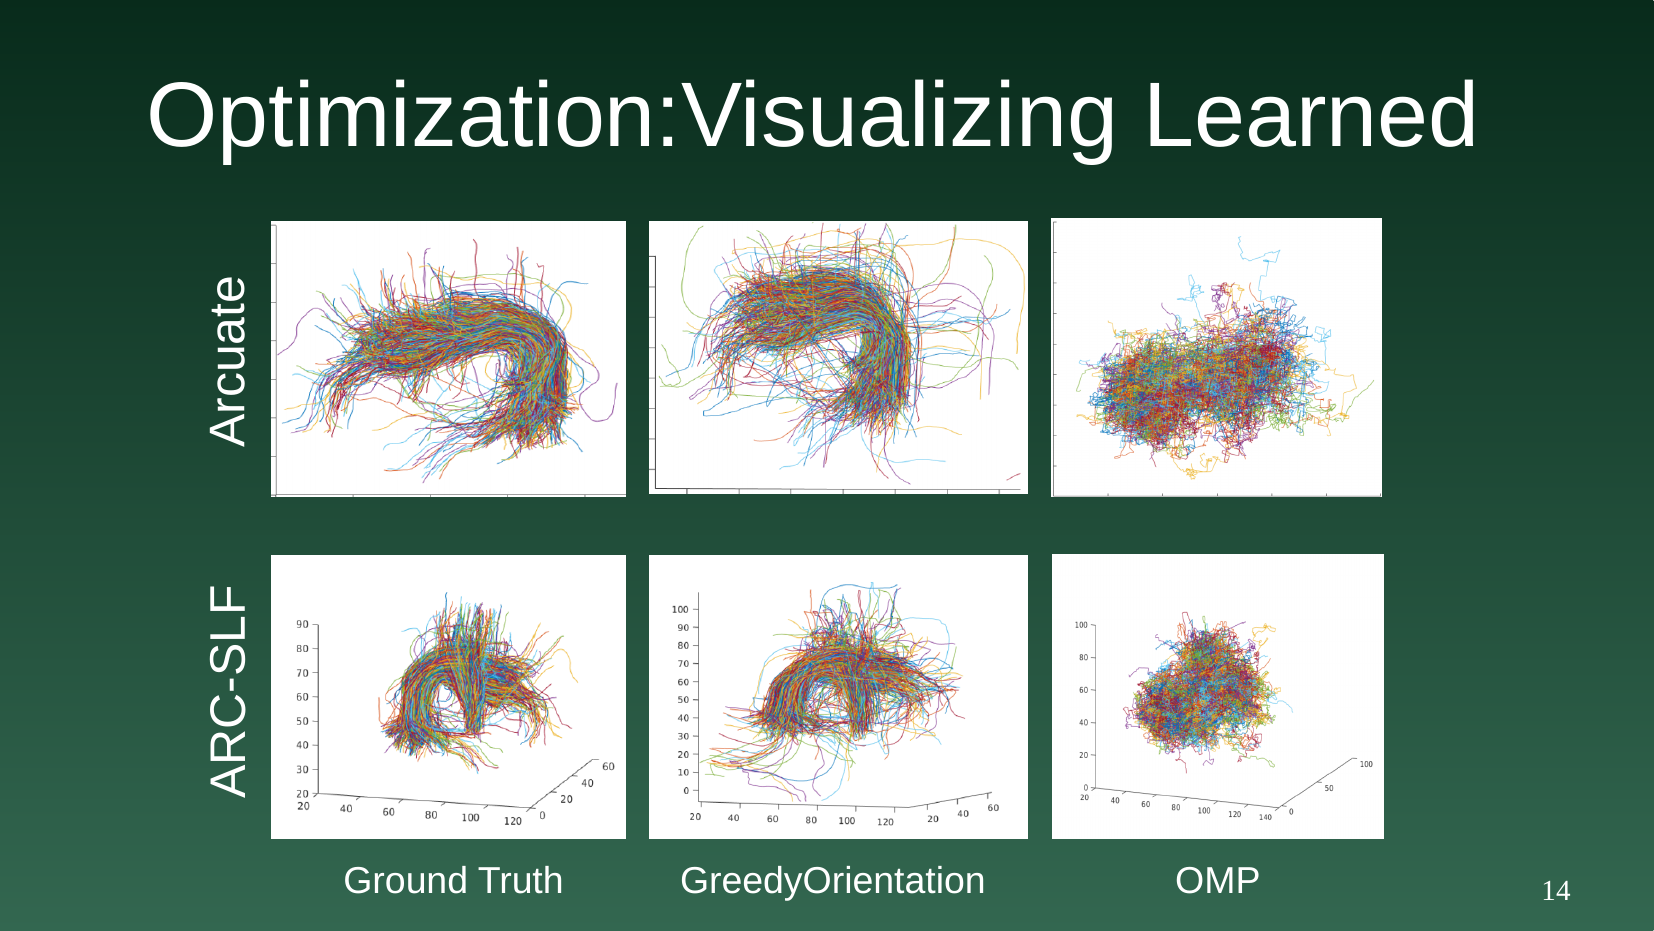

# Optimization:Visualizing Learned
Arcuate
ARC-SLF
Ground Truth
GreedyOrientation
OMP
14